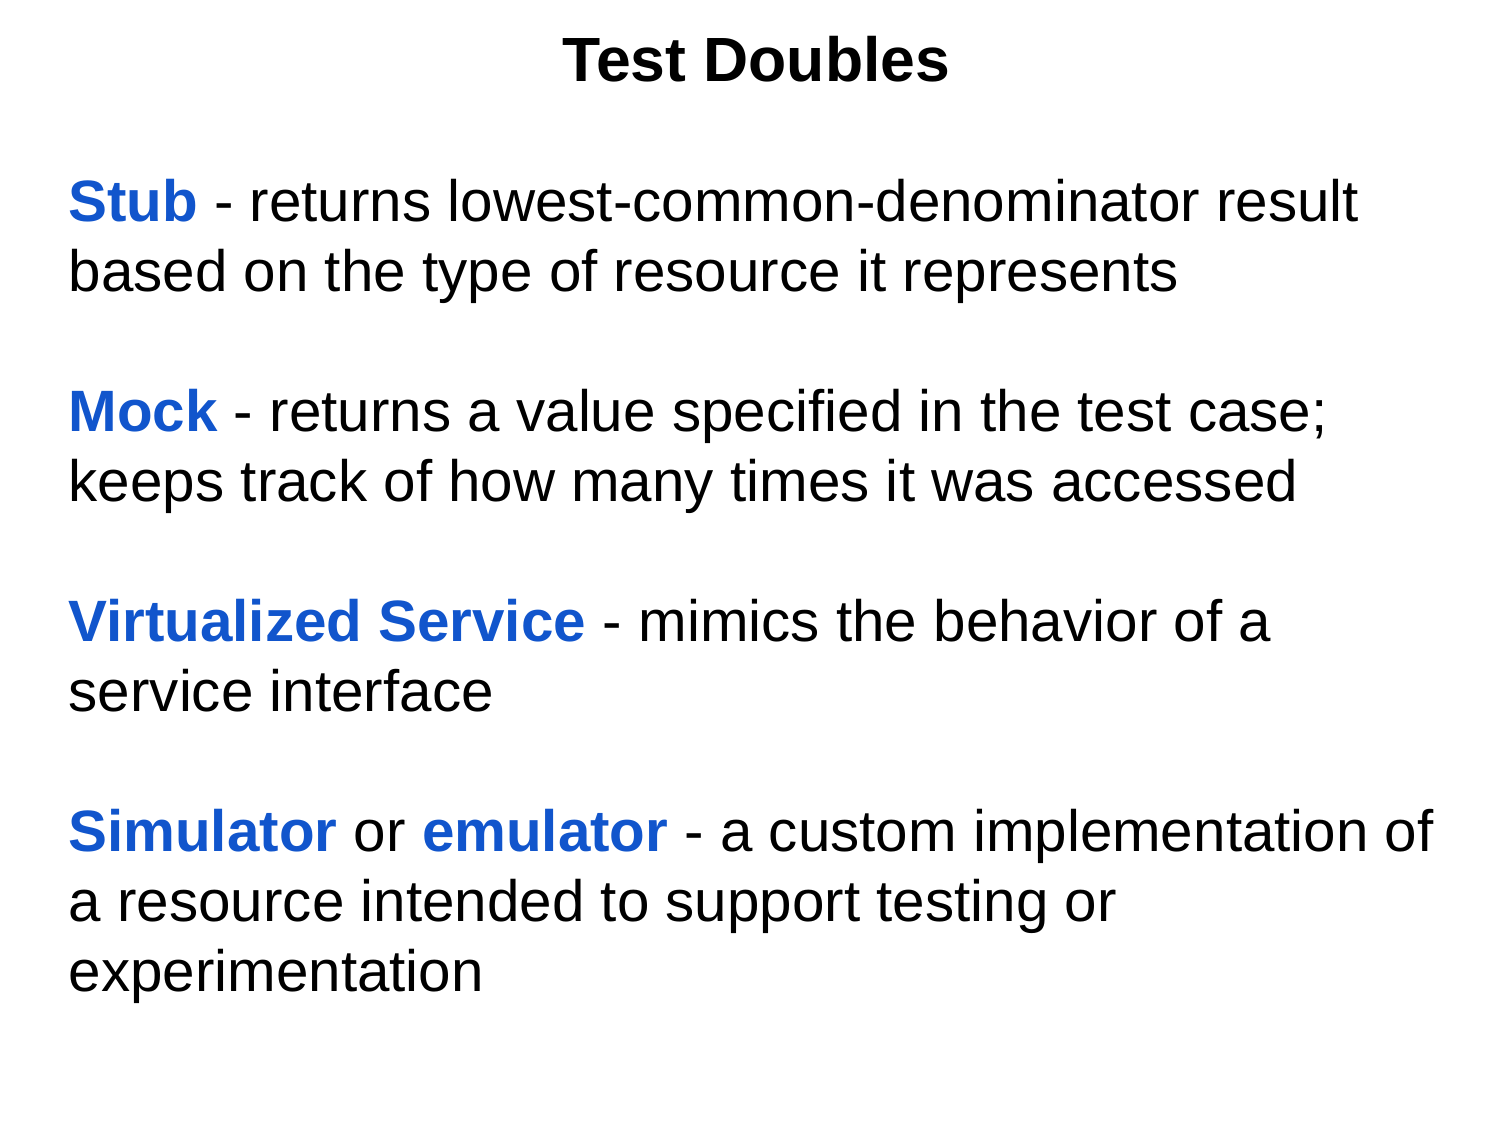

Test Doubles
Stub - returns lowest-common-denominator result based on the type of resource it represents
Mock - returns a value specified in the test case; keeps track of how many times it was accessed
Virtualized Service - mimics the behavior of a service interface
Simulator or emulator - a custom implementation of a resource intended to support testing or experimentation